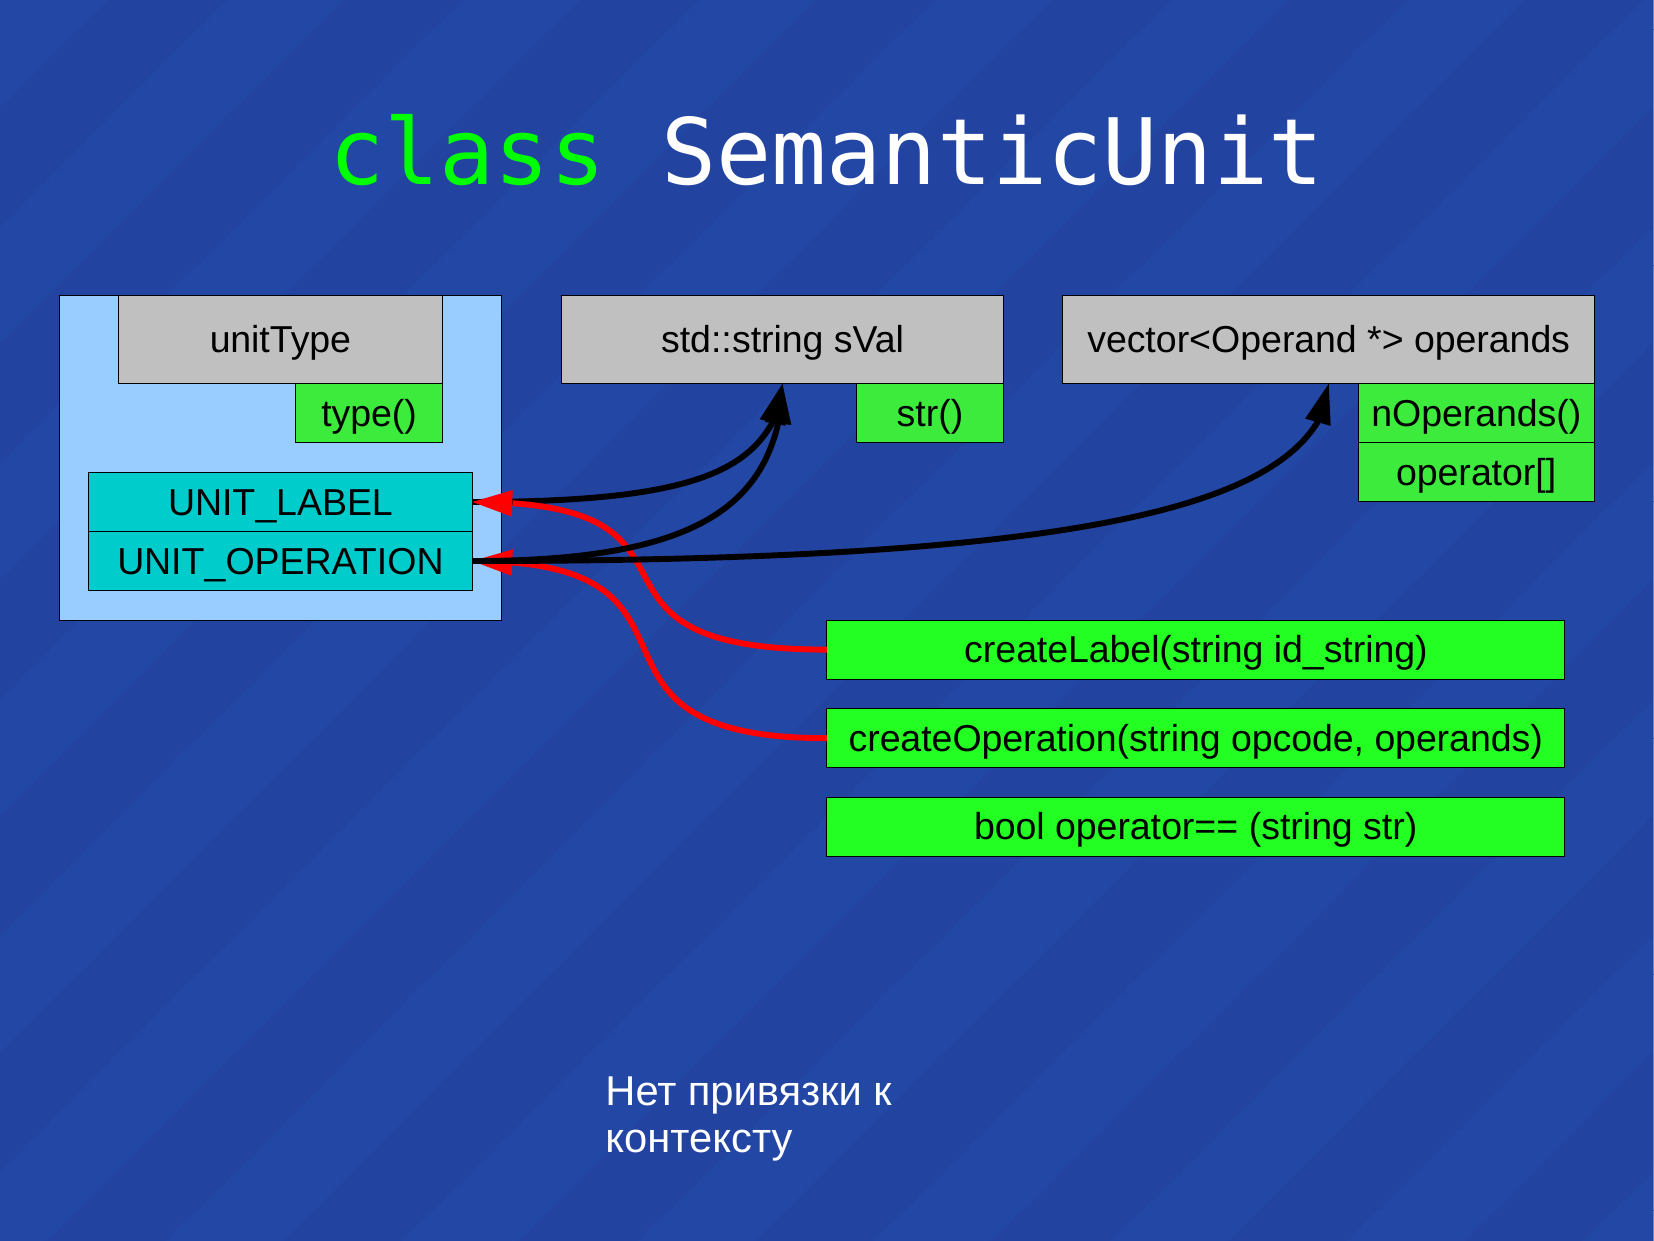

# class SemanticUnit
unitType
std::string sVal
vector<Operand *> operands
type()
str()
nOperands()
operator[]
UNIT_LABEL
UNIT_OPERATION
createLabel(string id_string)
createOperation(string opcode, operands)
bool operator== (string str)
Нет привязки к контексту